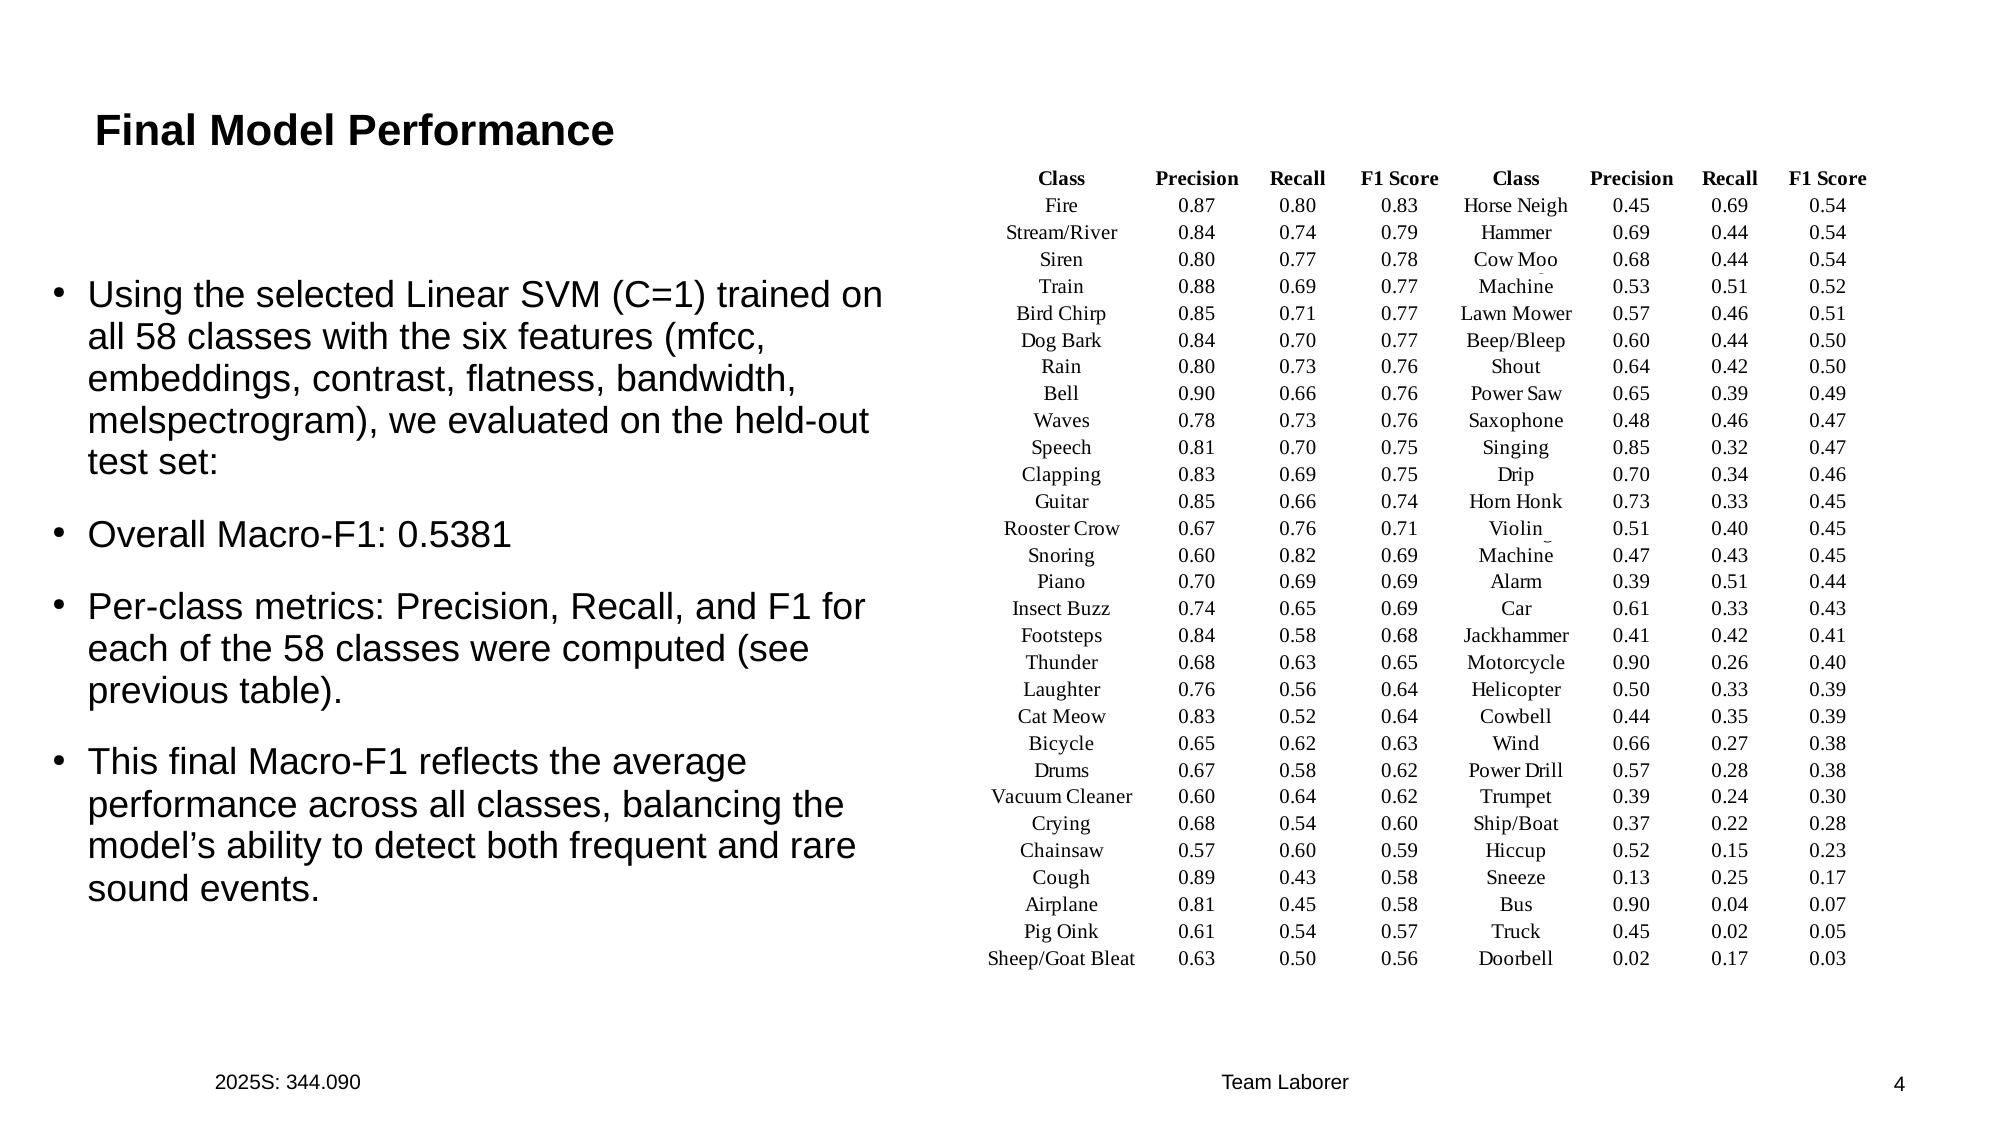

# Final Model Performance
Using the selected Linear SVM (C=1) trained on all 58 classes with the six features (mfcc, embeddings, contrast, flatness, bandwidth, melspectrogram), we evaluated on the held-out test set:
Overall Macro-F1: 0.5381
Per-class metrics: Precision, Recall, and F1 for each of the 58 classes were computed (see previous table).
This final Macro-F1 reflects the average performance across all classes, balancing the model’s ability to detect both frequent and rare sound events.
Space for author and course number
4